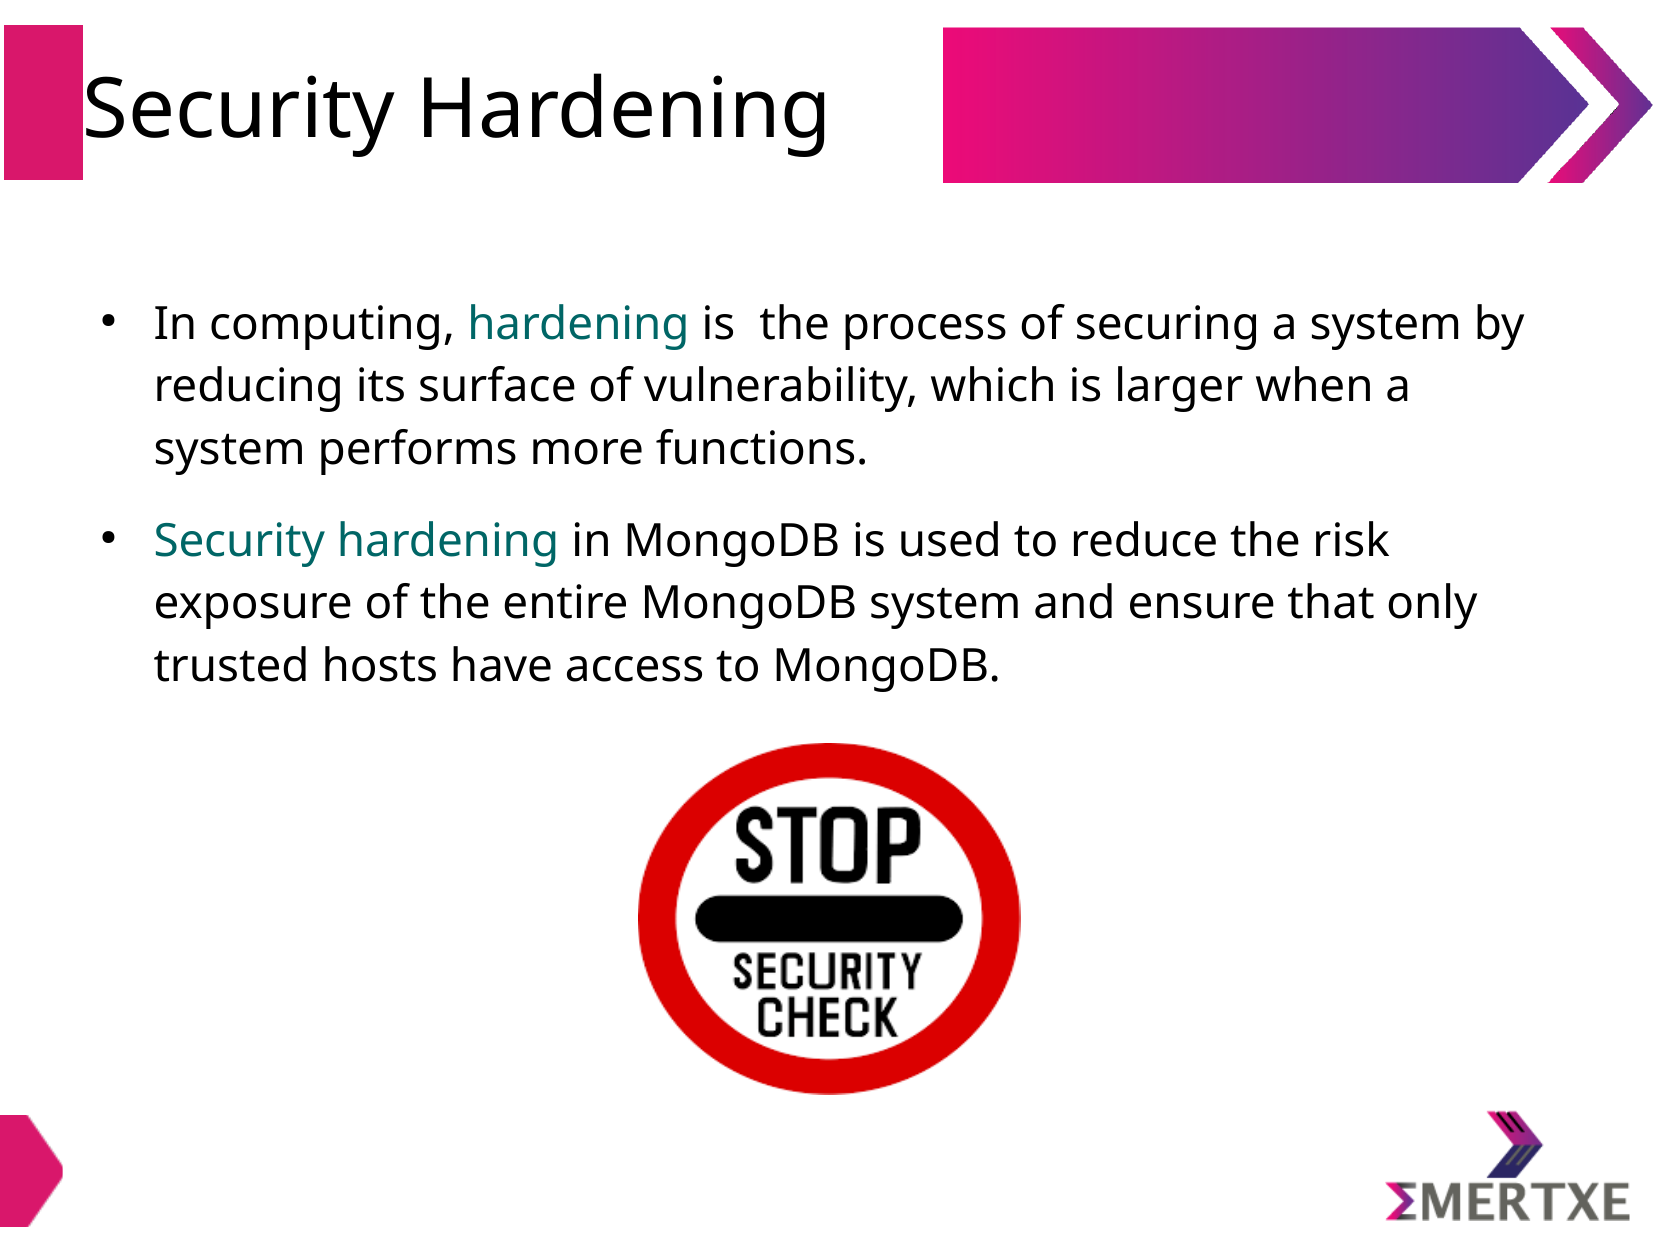

# Security Hardening
In computing, hardening is the process of securing a system by reducing its surface of vulnerability, which is larger when a system performs more functions.
Security hardening in MongoDB is used to reduce the risk exposure of the entire MongoDB system and ensure that only trusted hosts have access to MongoDB.